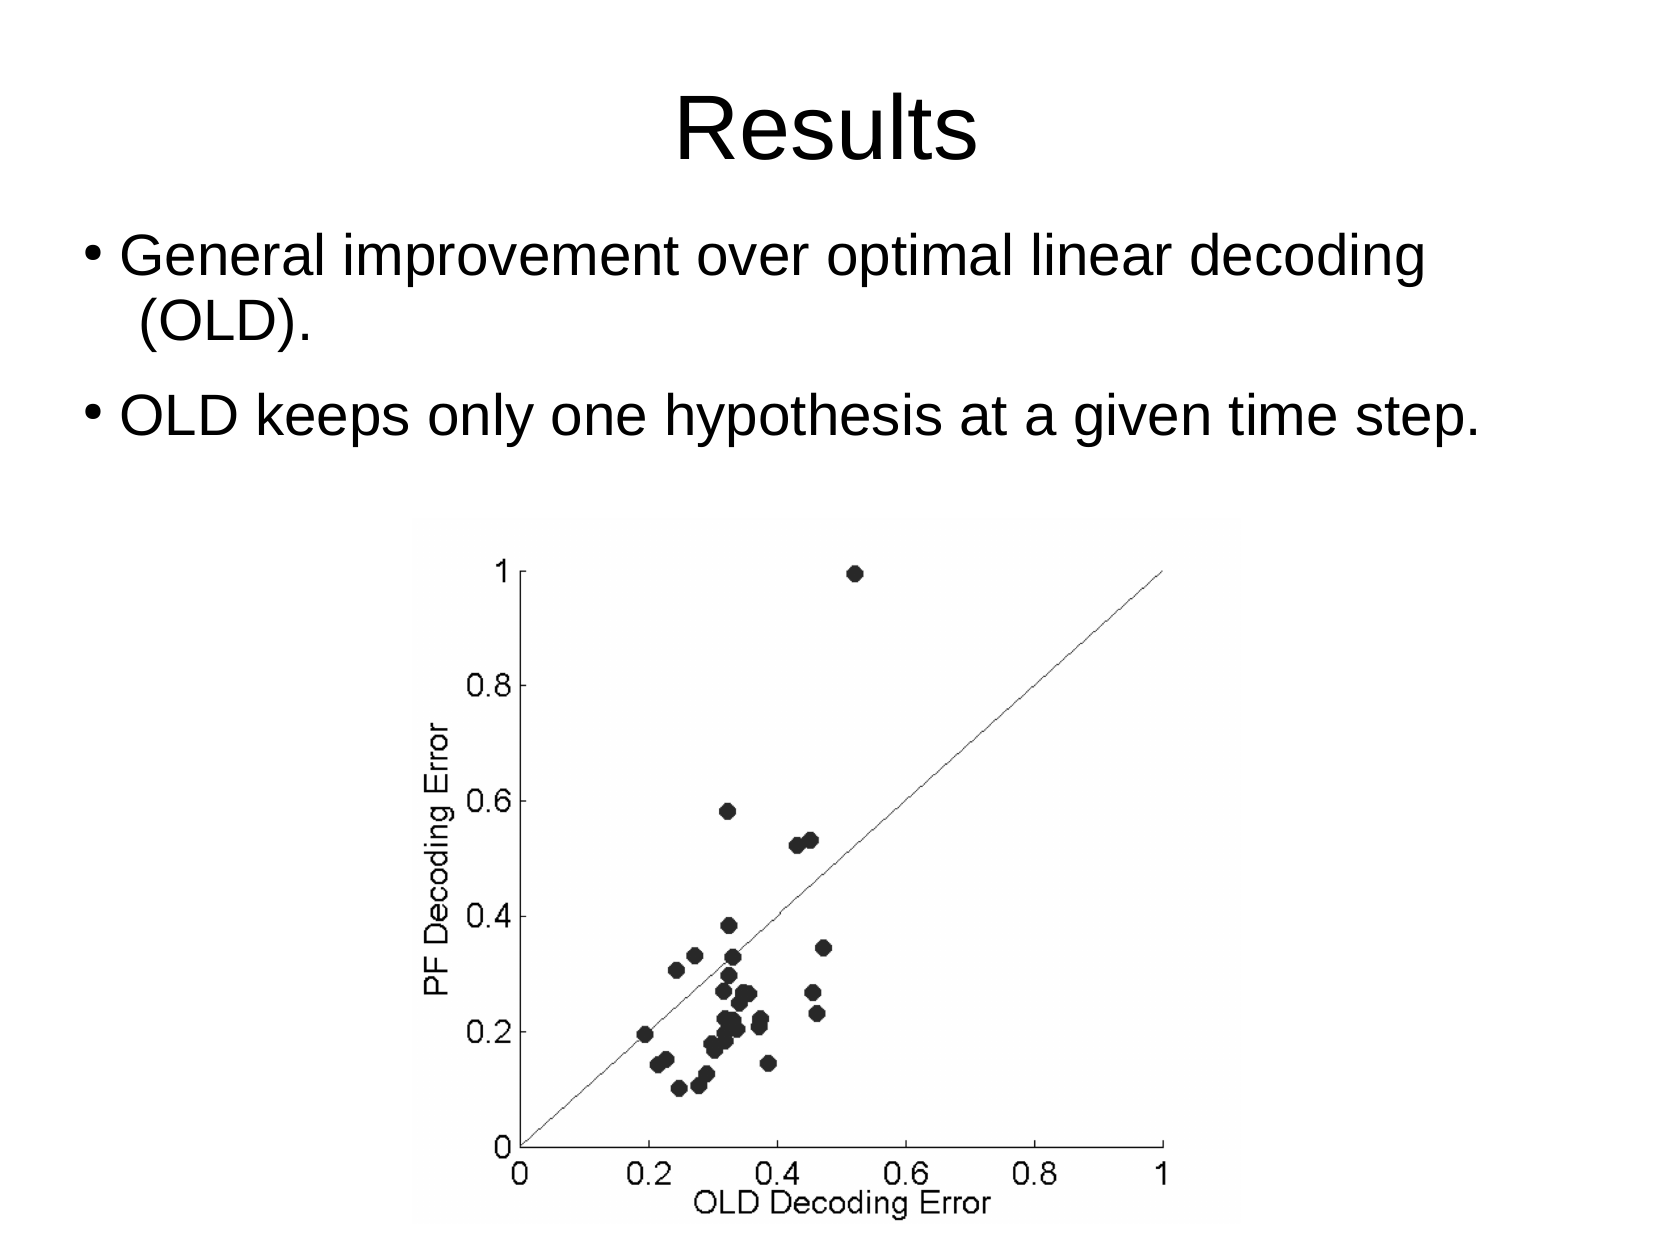

# Results
 General improvement over optimal linear decoding (OLD).
 OLD keeps only one hypothesis at a given time step.